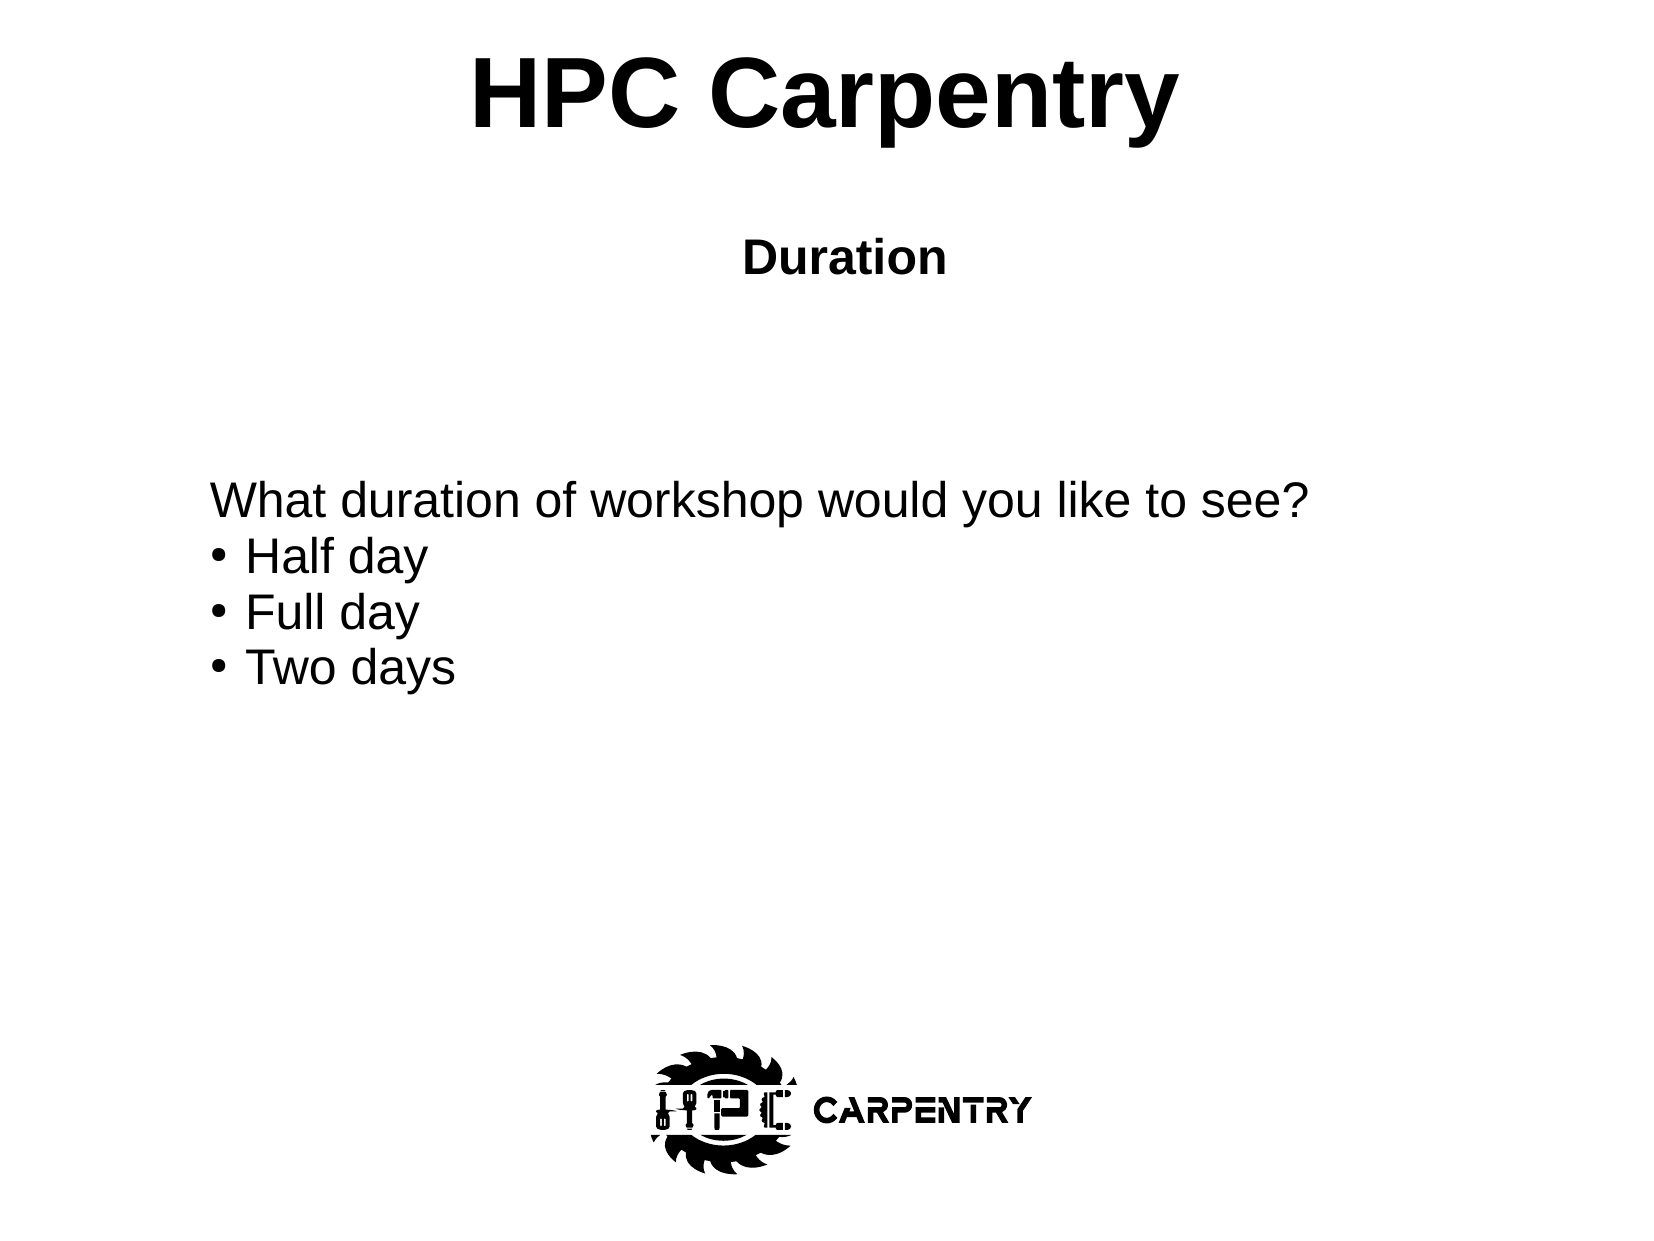

HPC Carpentry
Duration
What duration of workshop would you like to see?
Half day
Full day
Two days